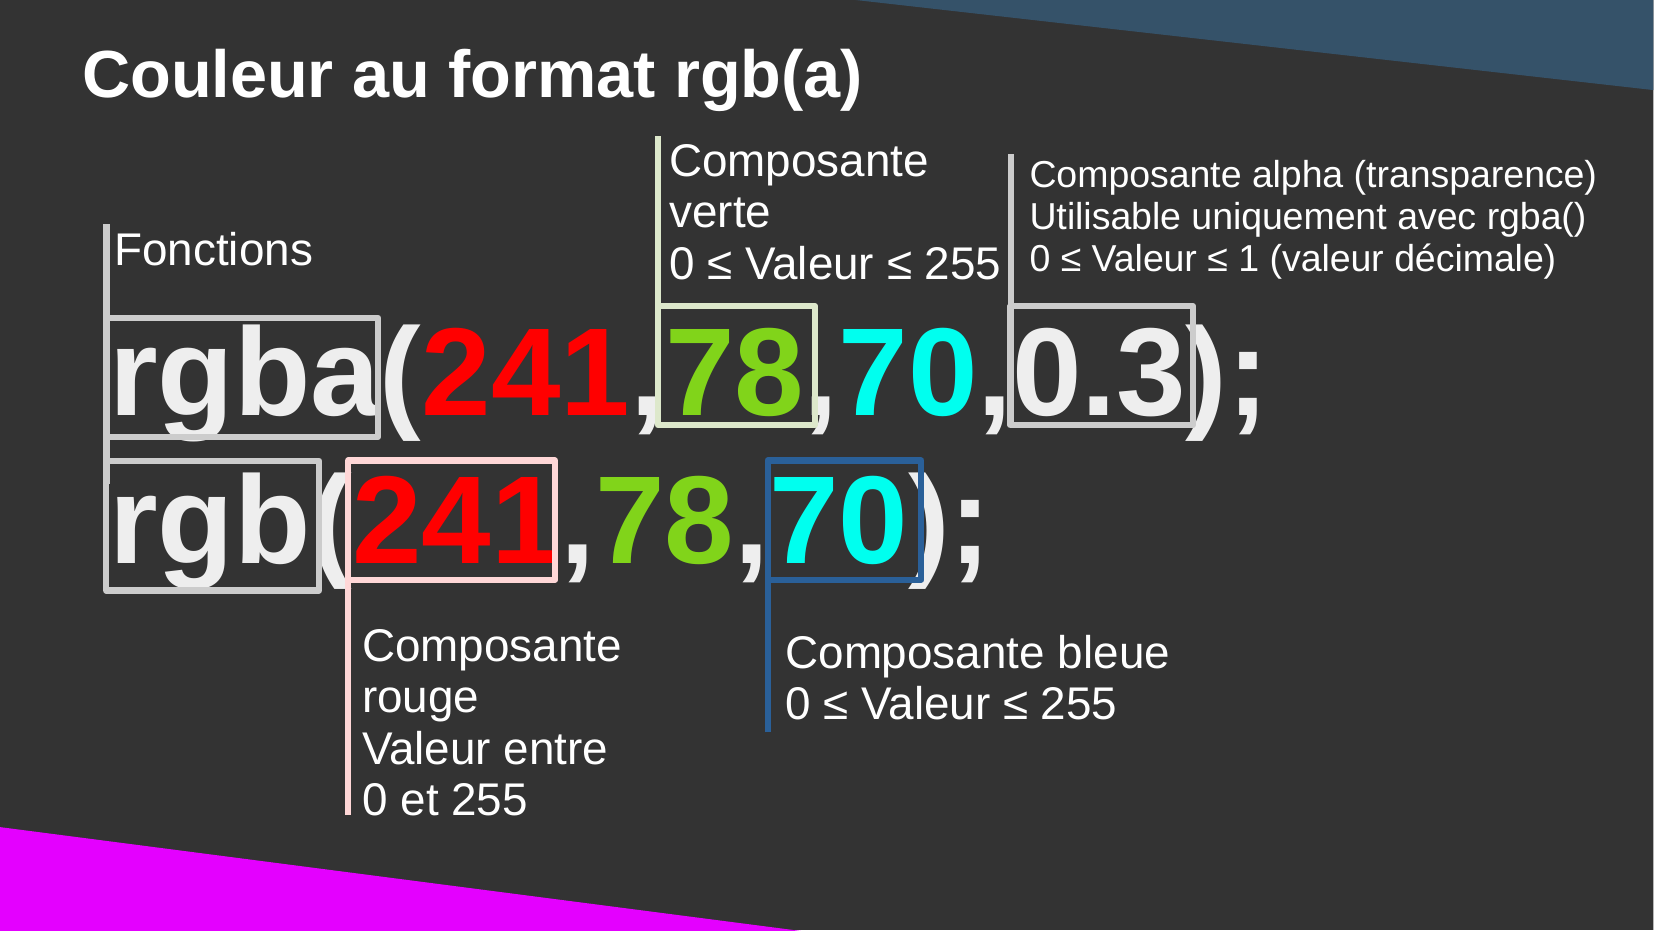

# Couleur au format rgb(a)
Composante
verte
0 ≤ Valeur ≤ 255
Composante alpha (transparence)
Utilisable uniquement avec rgba()
0 ≤ Valeur ≤ 1 (valeur décimale)
Fonctions
rgba(241,78,70,0.3);
rgb(241,78,70);
Composante
rouge
Valeur entre 0 et 255
Composante bleue
0 ≤ Valeur ≤ 255